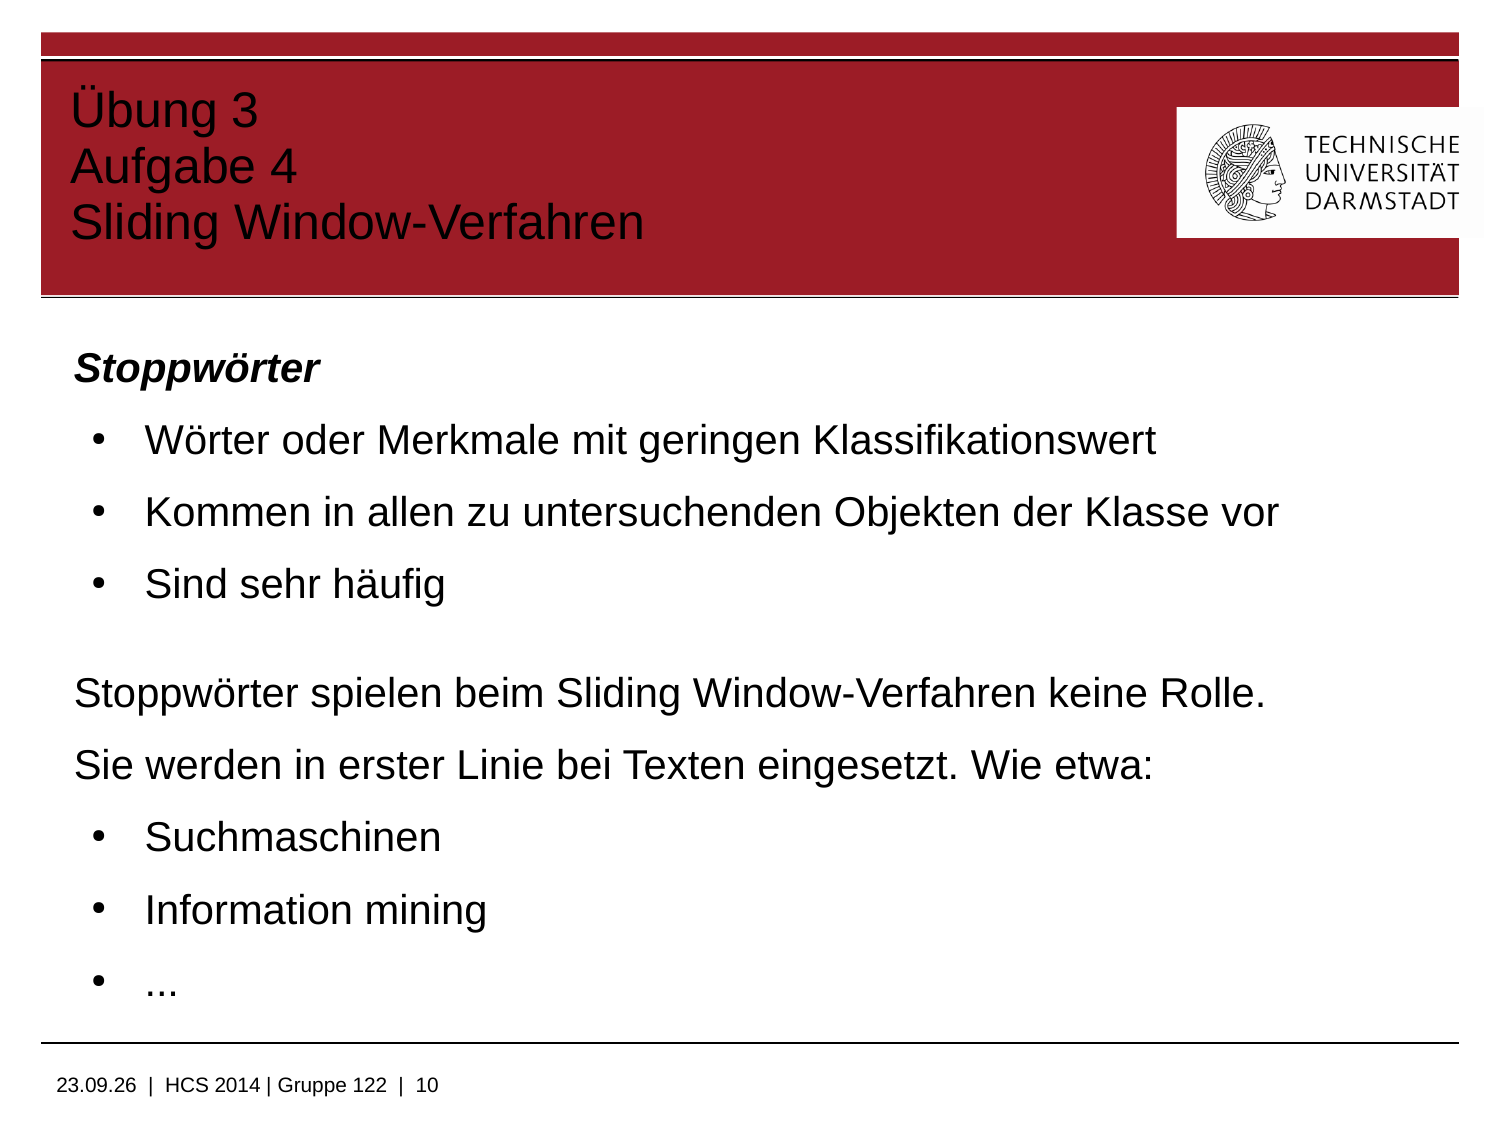

# Übung 3 Aufgabe 4 Sliding Window-Verfahren
Stoppwörter
Wörter oder Merkmale mit geringen Klassifikationswert
Kommen in allen zu untersuchenden Objekten der Klasse vor
Sind sehr häufig
Stoppwörter spielen beim Sliding Window-Verfahren keine Rolle.
Sie werden in erster Linie bei Texten eingesetzt. Wie etwa:
Suchmaschinen
Information mining
...